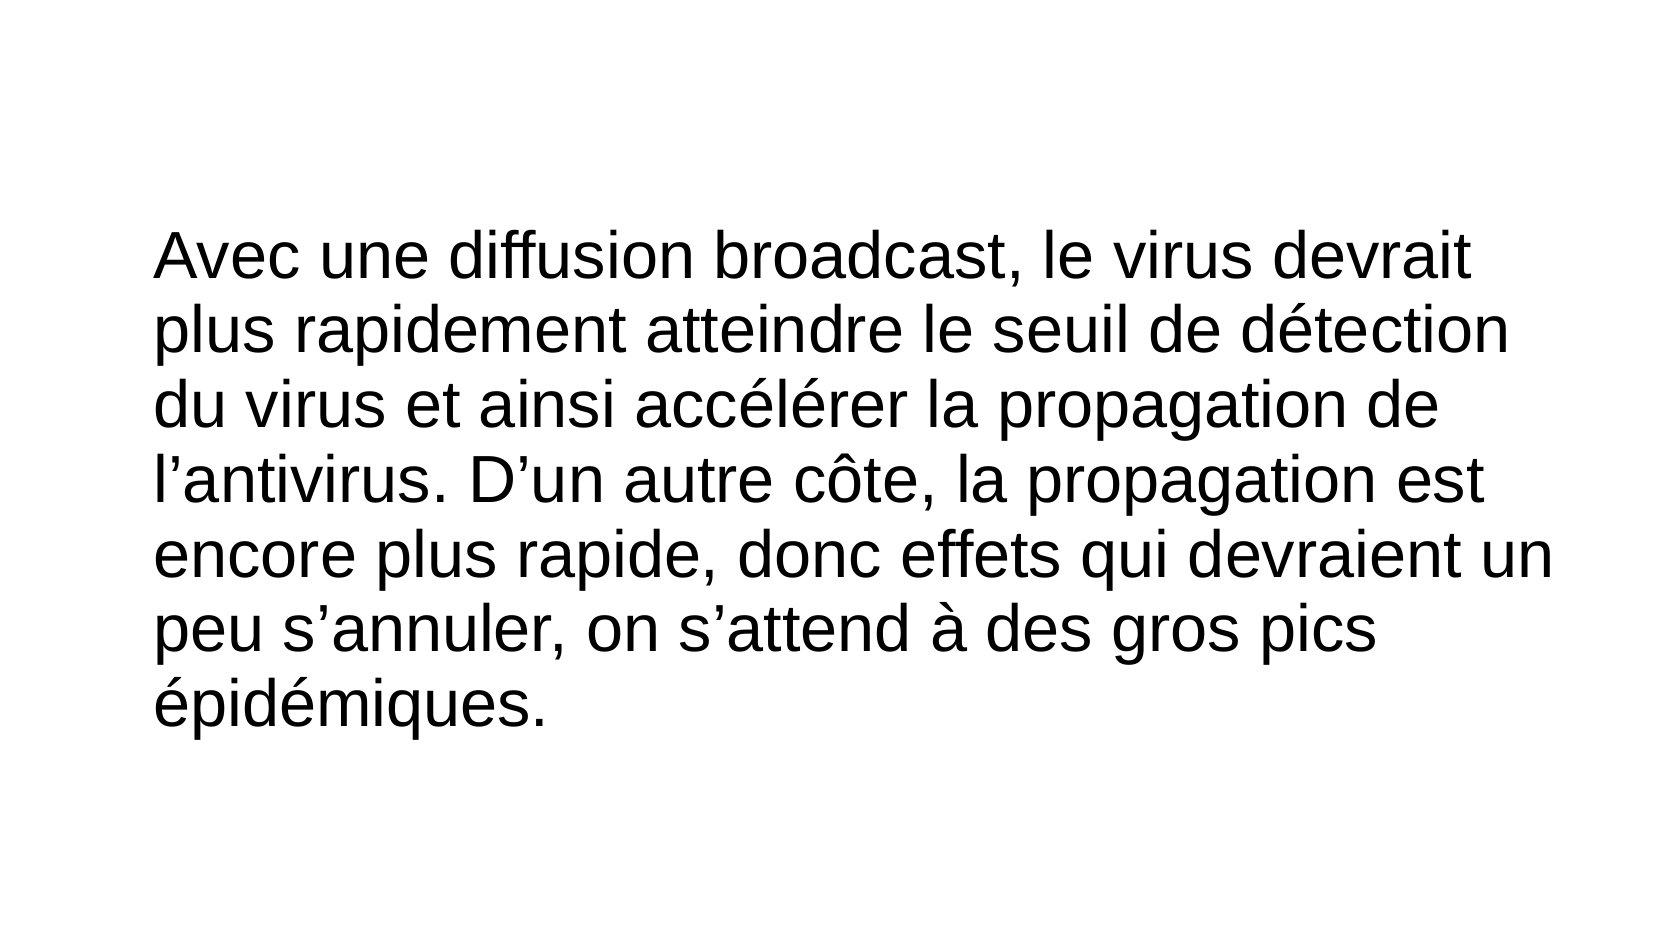

# Avec une diffusion broadcast, le virus devrait plus rapidement atteindre le seuil de détection du virus et ainsi accélérer la propagation de l’antivirus. D’un autre côte, la propagation est encore plus rapide, donc effets qui devraient un peu s’annuler, on s’attend à des gros pics épidémiques.